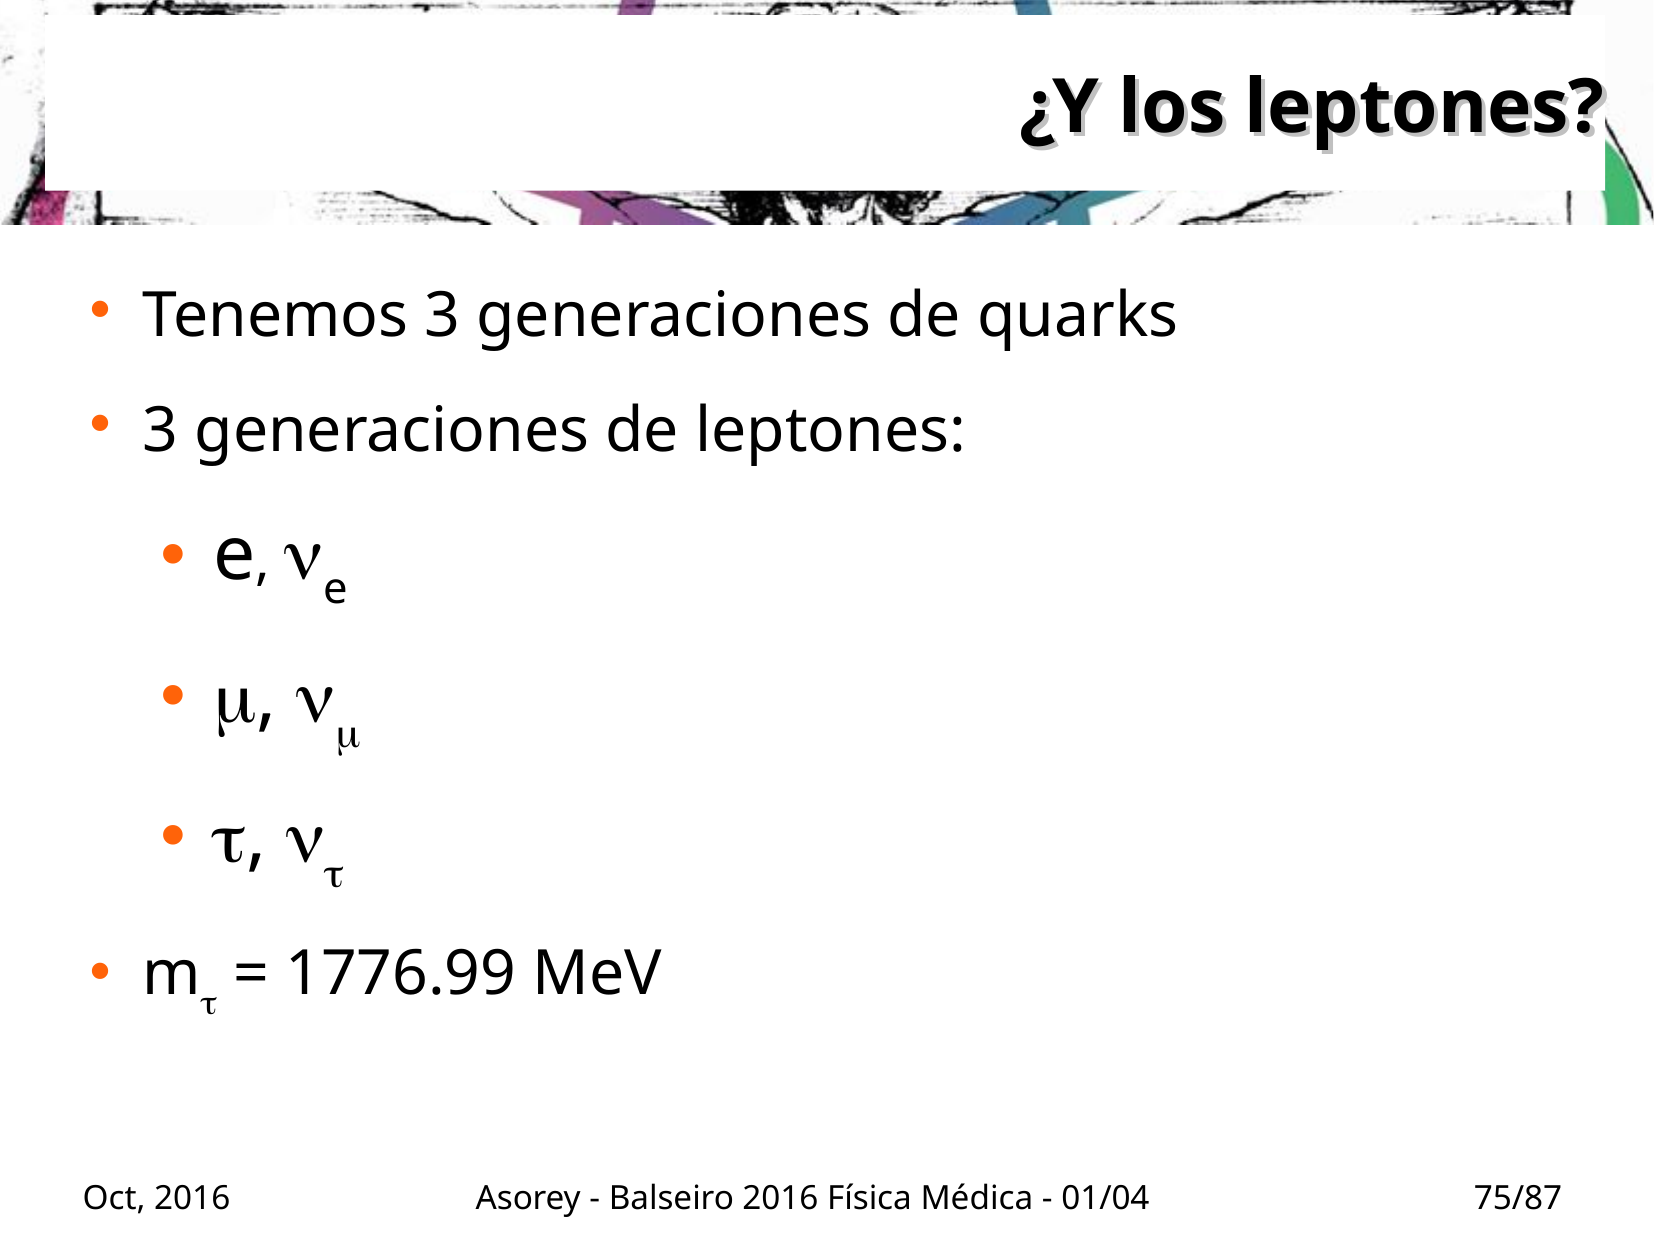

¿Y los leptones?
# Tenemos 3 generaciones de quarks
3 generaciones de leptones:
e, e
, 
, 
m = 1776.99 MeV
Oct, 2016
Asorey - Balseiro 2016 Física Médica - 01/04
75